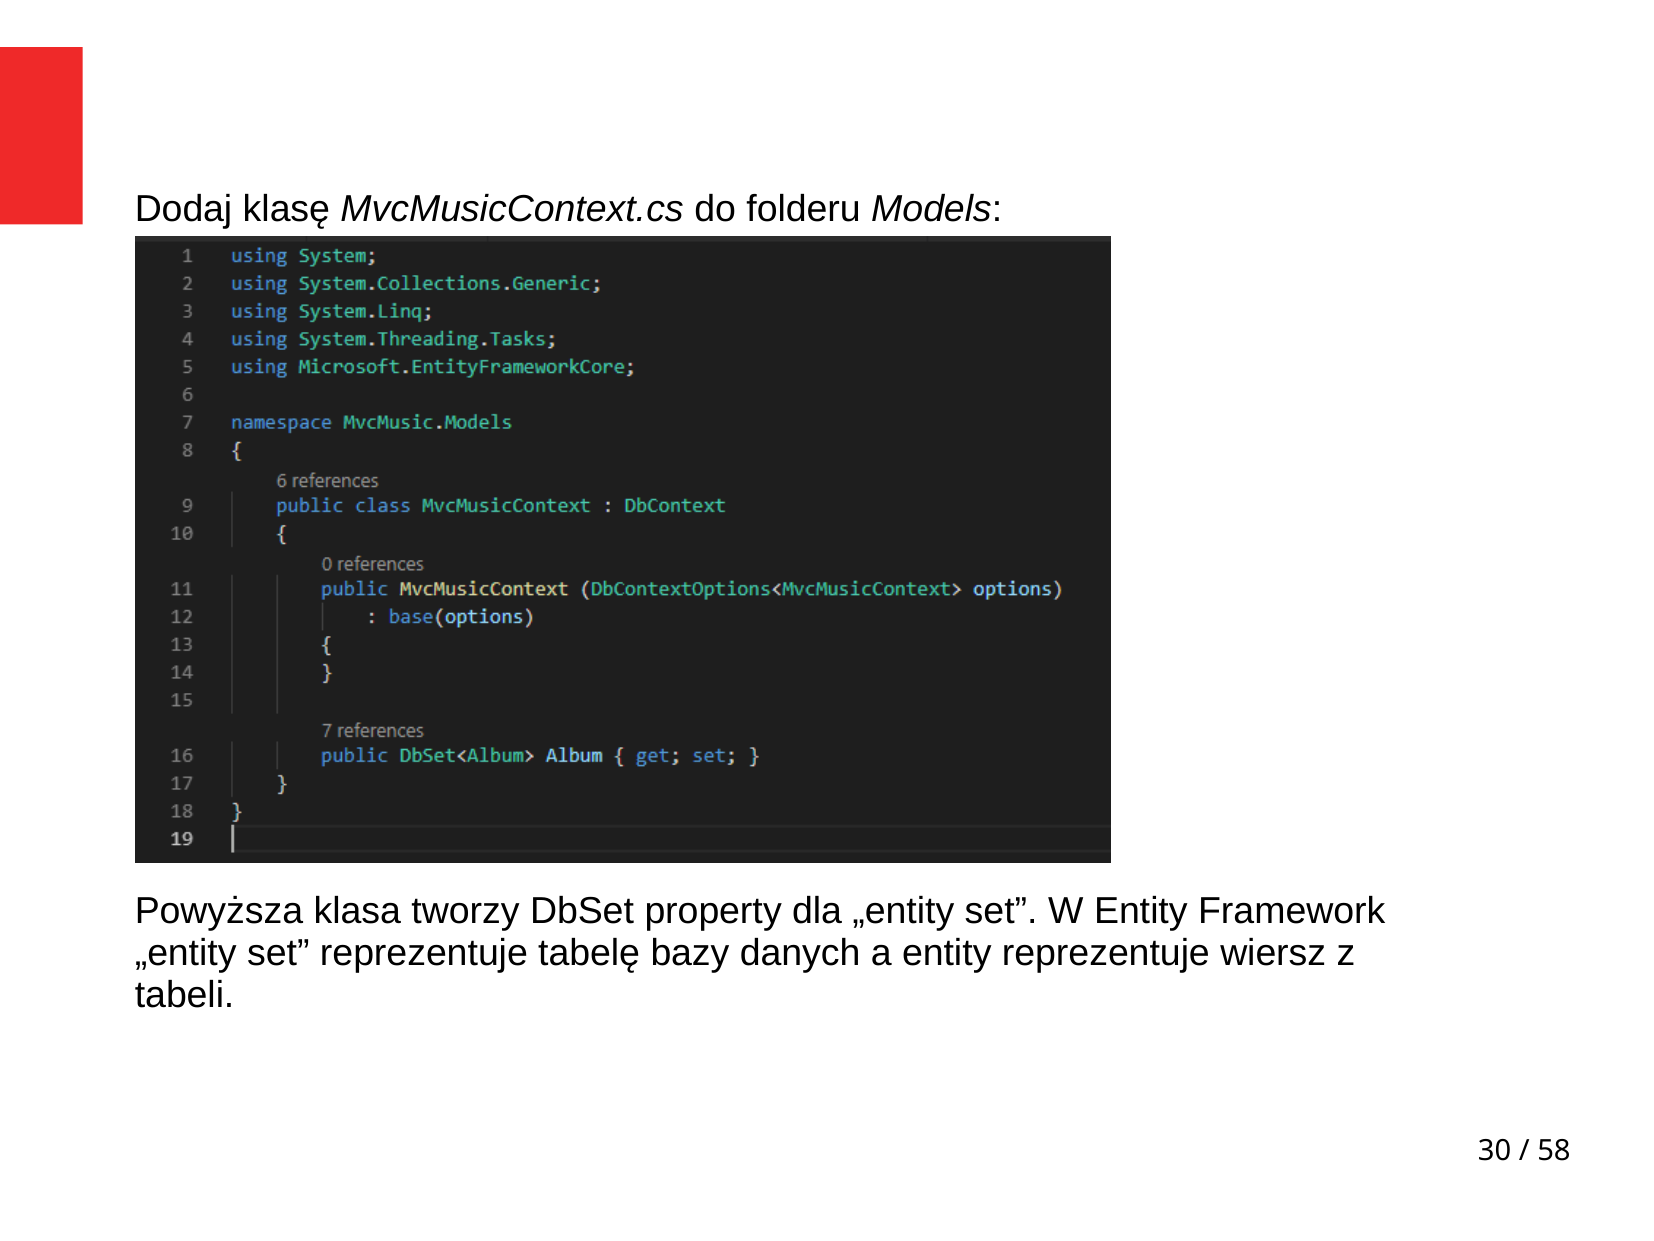

Dodaj klasę MvcMusicContext.cs do folderu Models:
Powyższa klasa tworzy DbSet property dla „entity set”. W Entity Framework „entity set” reprezentuje tabelę bazy danych a entity reprezentuje wiersz z tabeli.
30